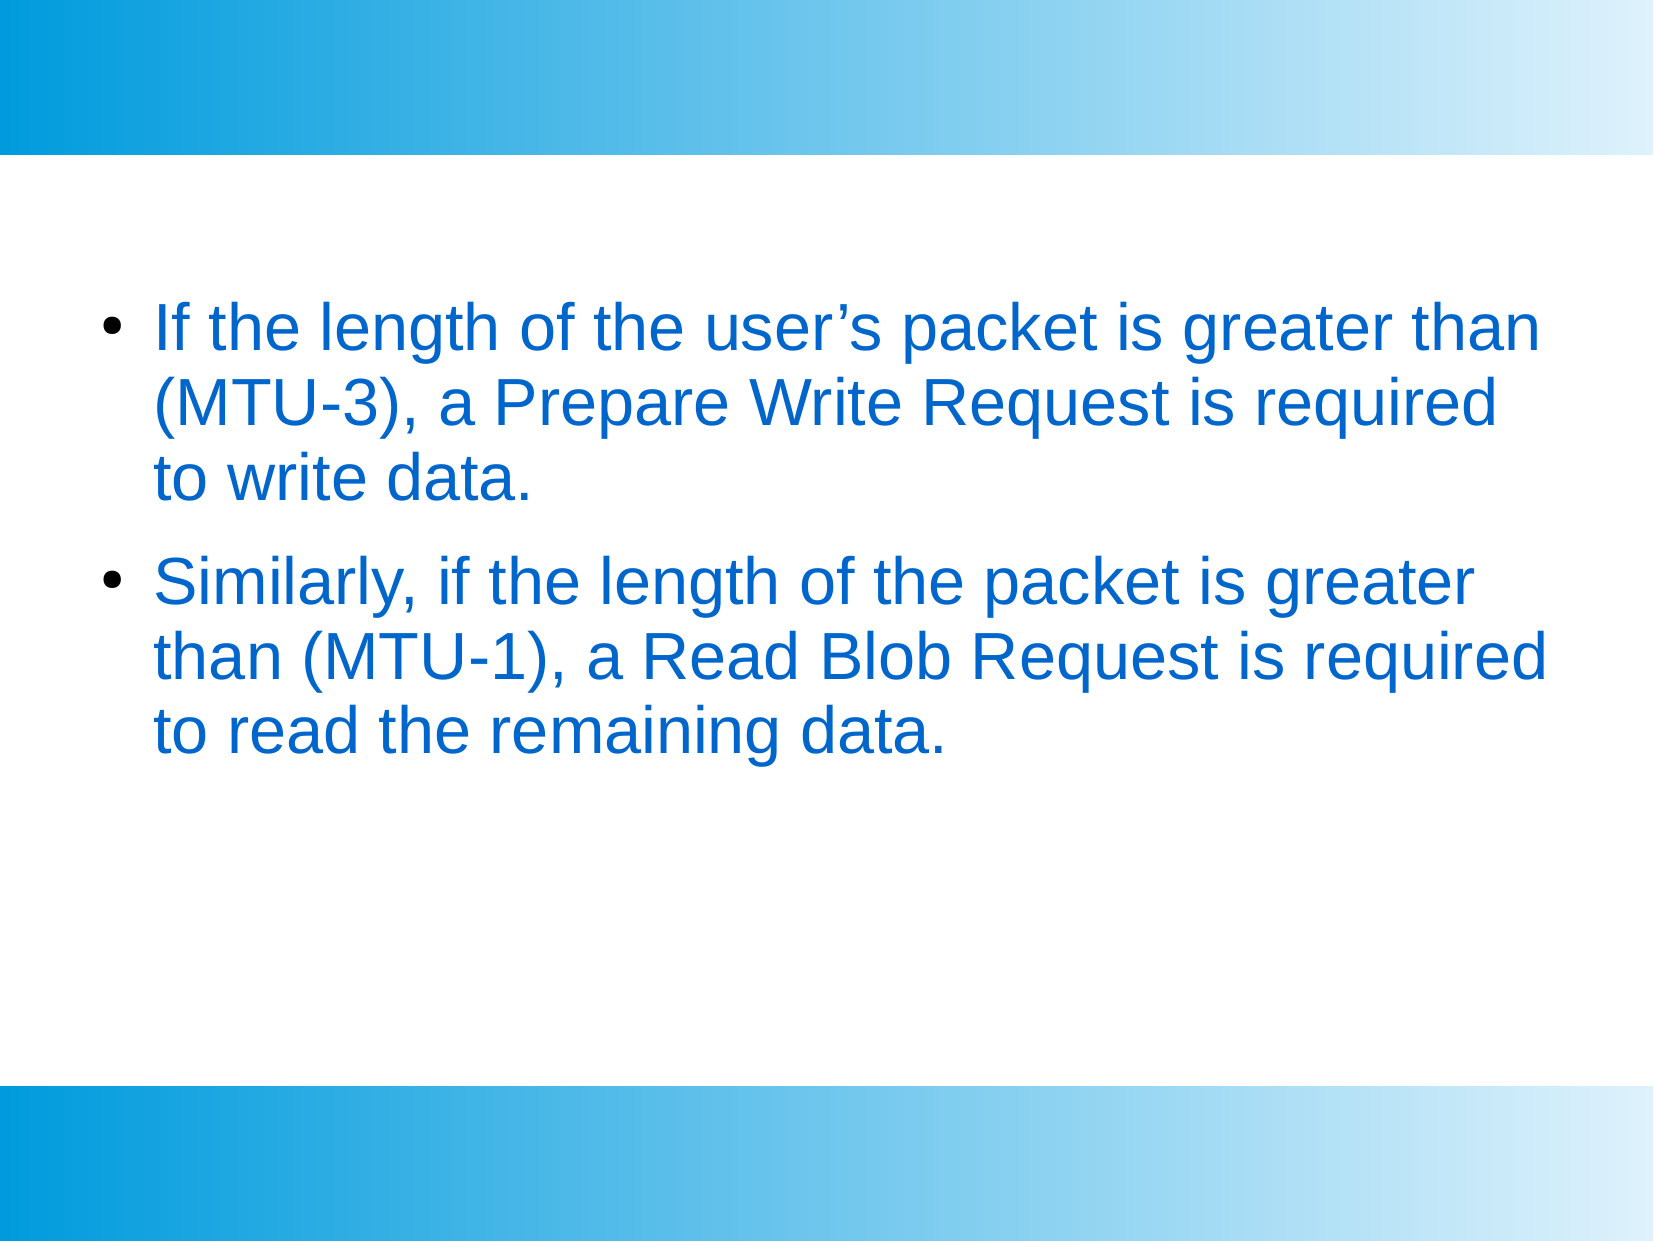

#
If the length of the user’s packet is greater than (MTU-3), a Prepare Write Request is required to write data.
Similarly, if the length of the packet is greater than (MTU-1), a Read Blob Request is required to read the remaining data.